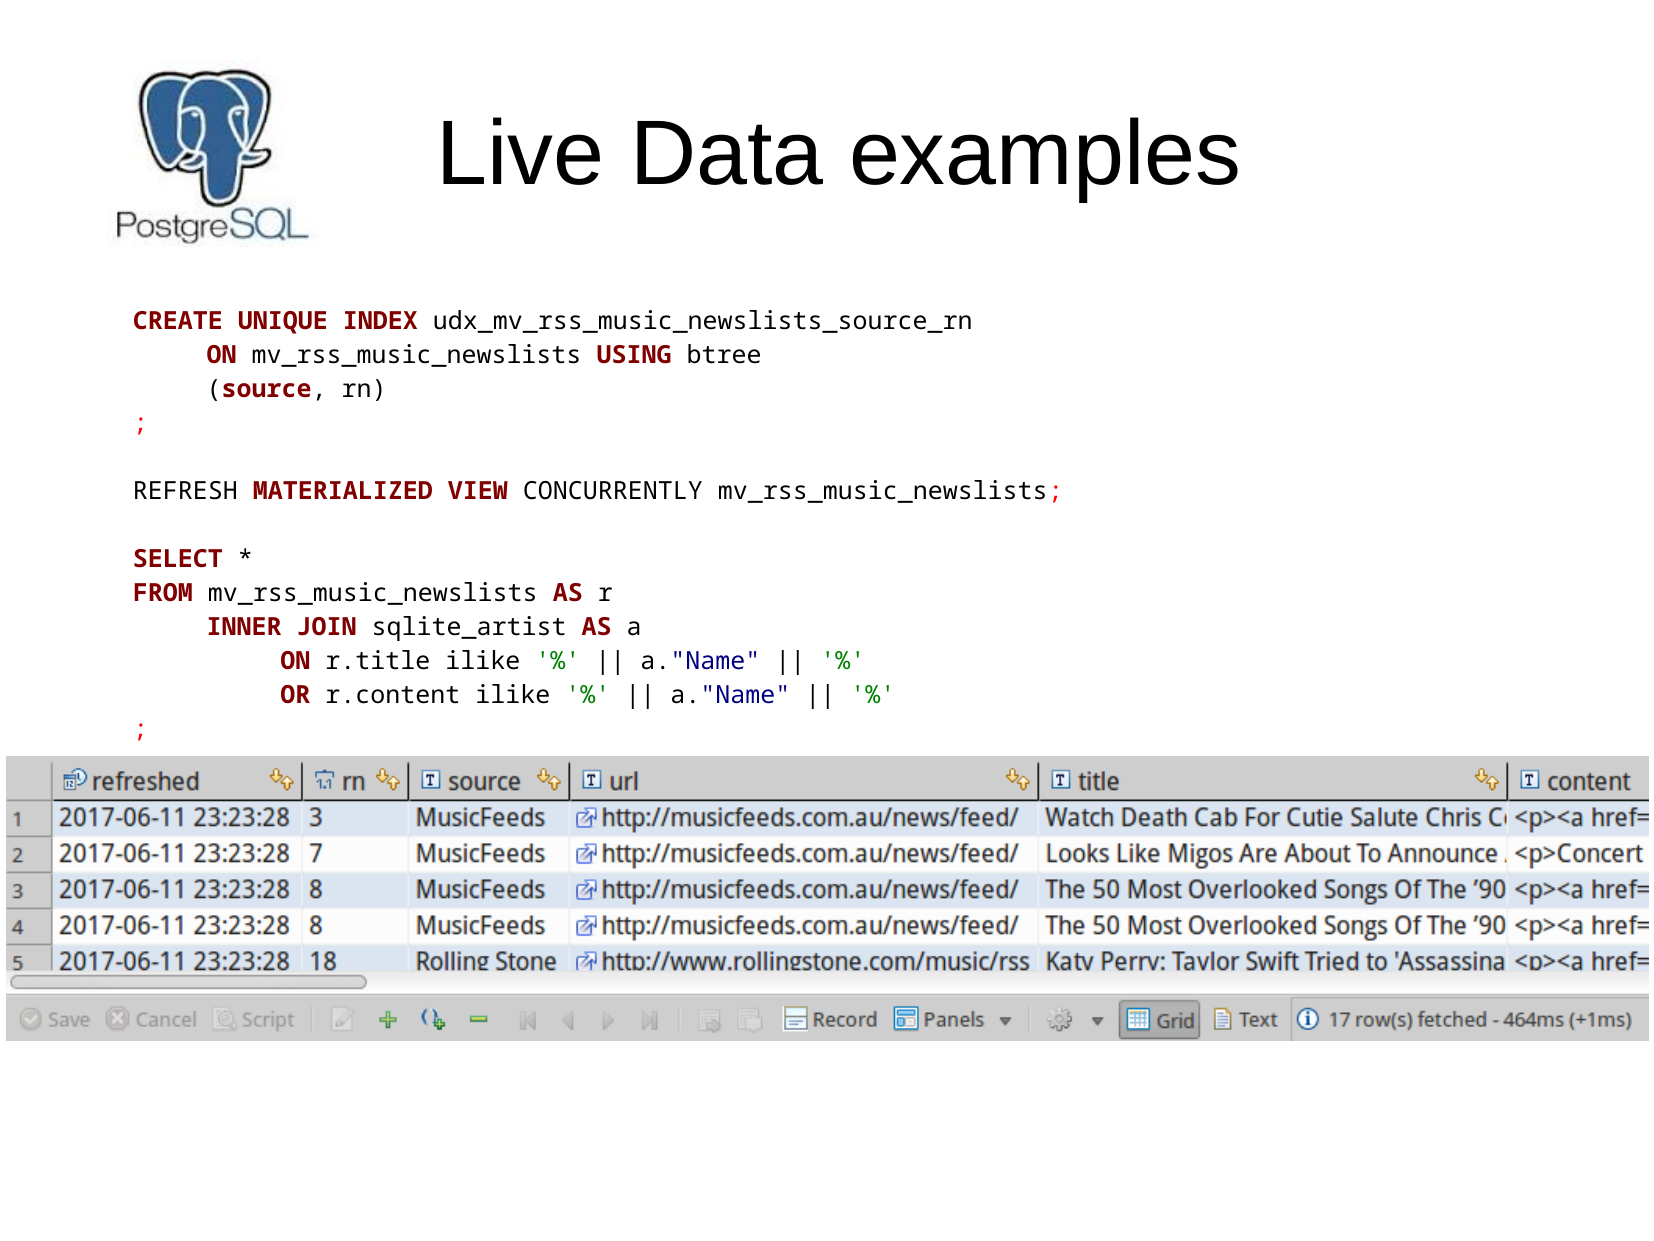

# Live Data examples
CREATE UNIQUE INDEX udx_mv_rss_music_newslists_source_rn
	ON mv_rss_music_newslists USING btree
	(source, rn)
;
REFRESH MATERIALIZED VIEW CONCURRENTLY mv_rss_music_newslists;
SELECT *
FROM mv_rss_music_newslists AS r
	INNER JOIN sqlite_artist AS a
		ON r.title ilike '%' || a."Name" || '%'
		OR r.content ilike '%' || a."Name" || '%'
;